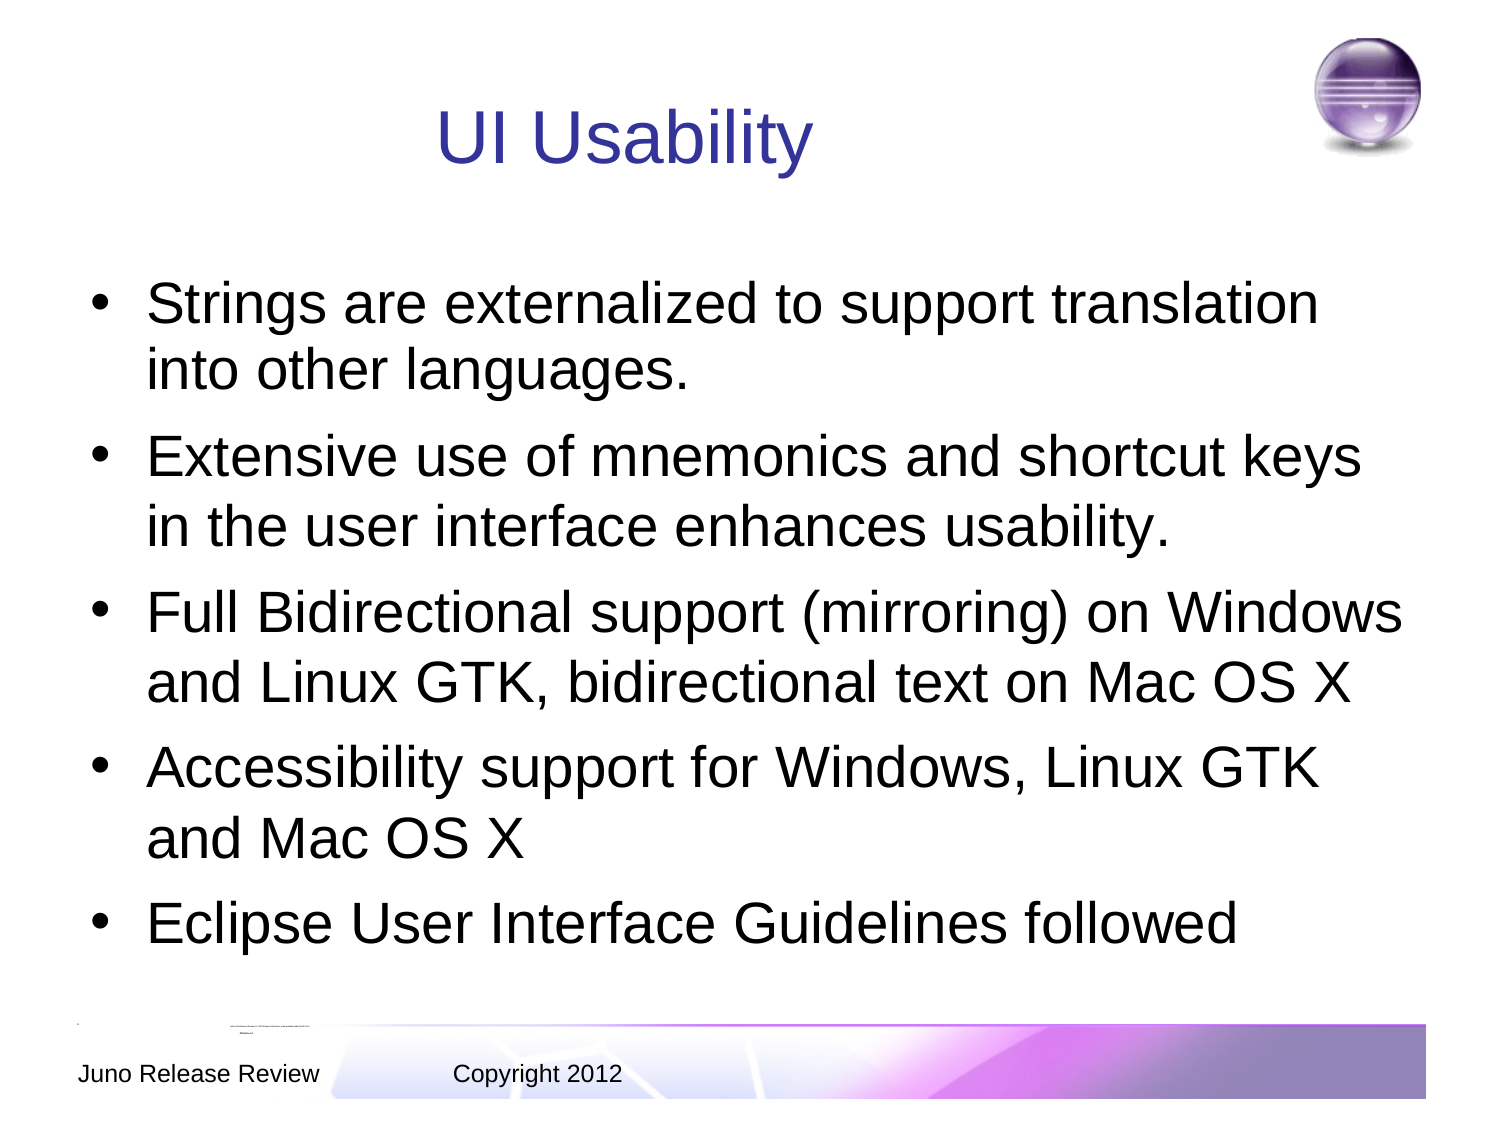

# UI Usability
Strings are externalized to support translation into other languages.
Extensive use of mnemonics and shortcut keys in the user interface enhances usability.
Full Bidirectional support (mirroring) on Windows and Linux GTK, bidirectional text on Mac OS X
Accessibility support for Windows, Linux GTK and Mac OS X
Eclipse User Interface Guidelines followed
23
Copyright 2012